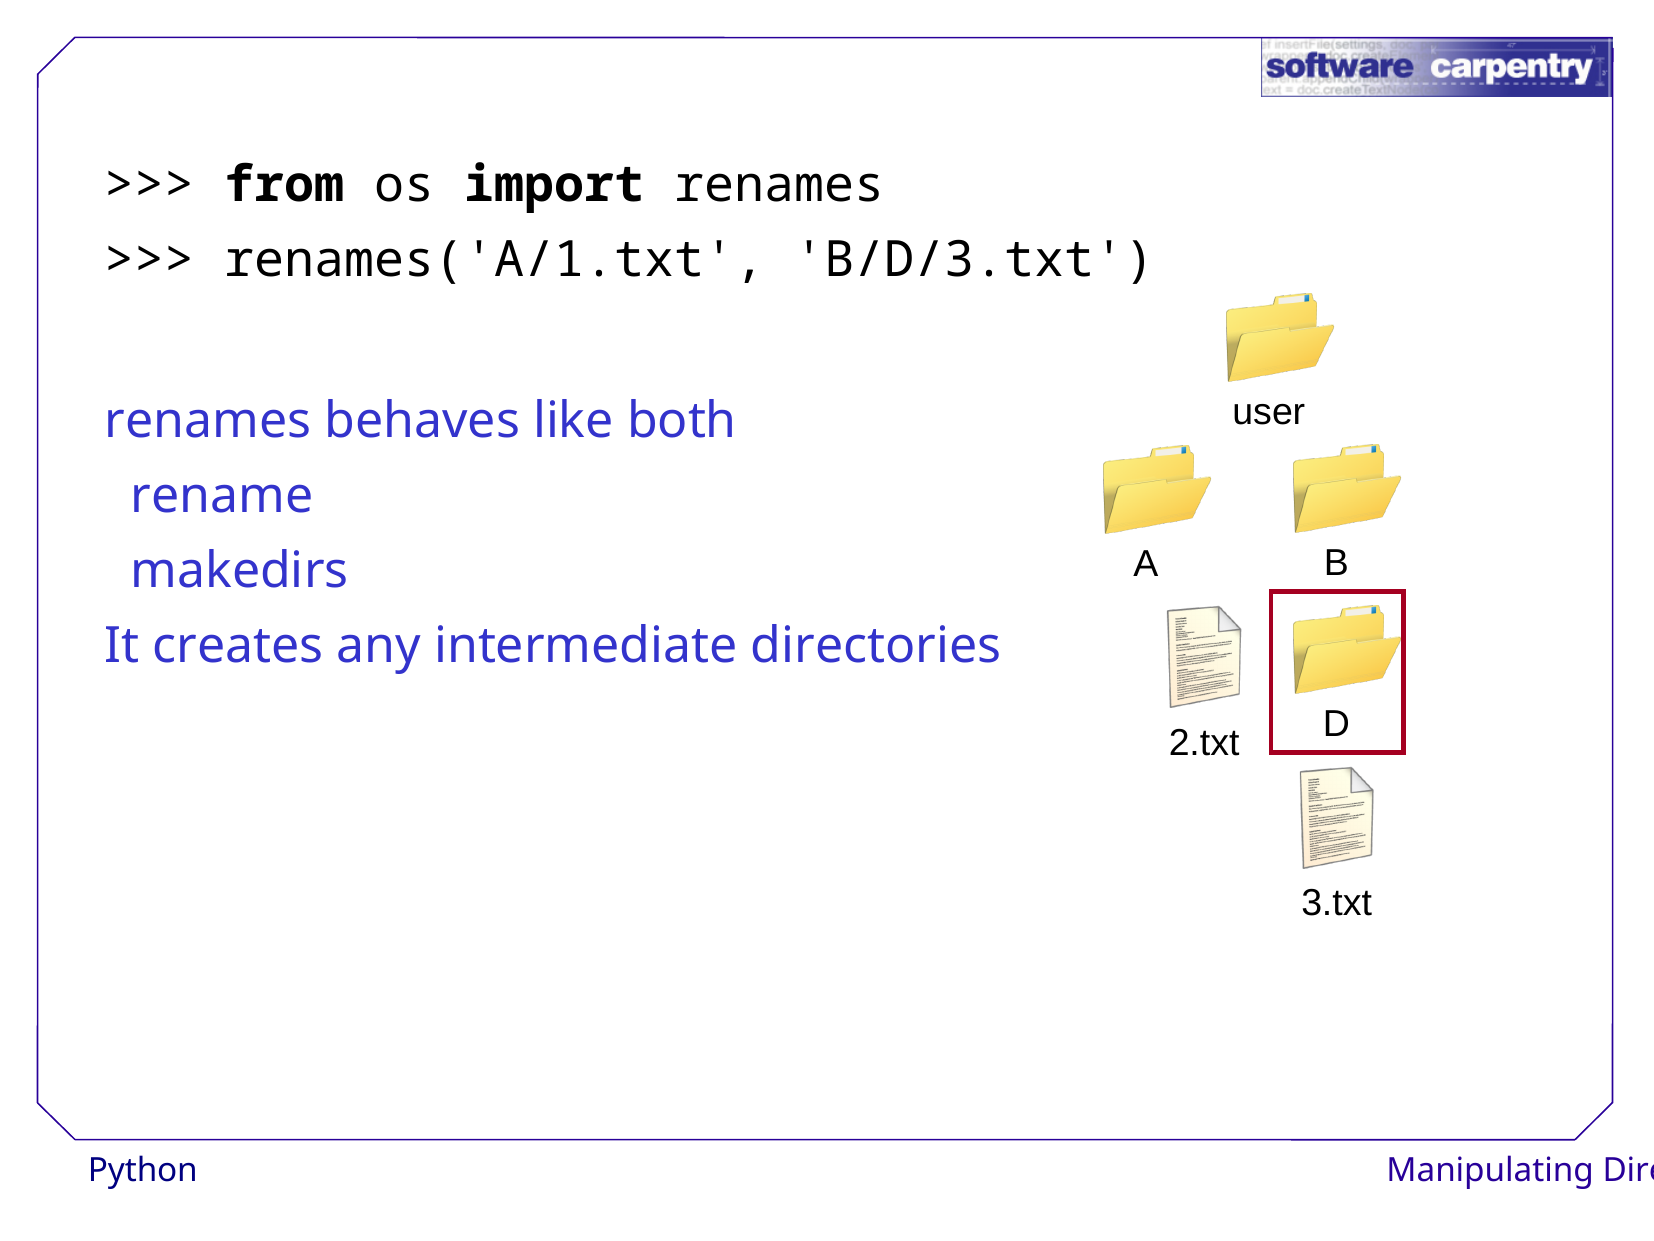

>>> from os import renames
>>> renames('A/1.txt', 'B/D/3.txt')
user
renames behaves like both
 rename
 makedirs
It creates any intermediate directories
B
A
D
2.txt
3.txt